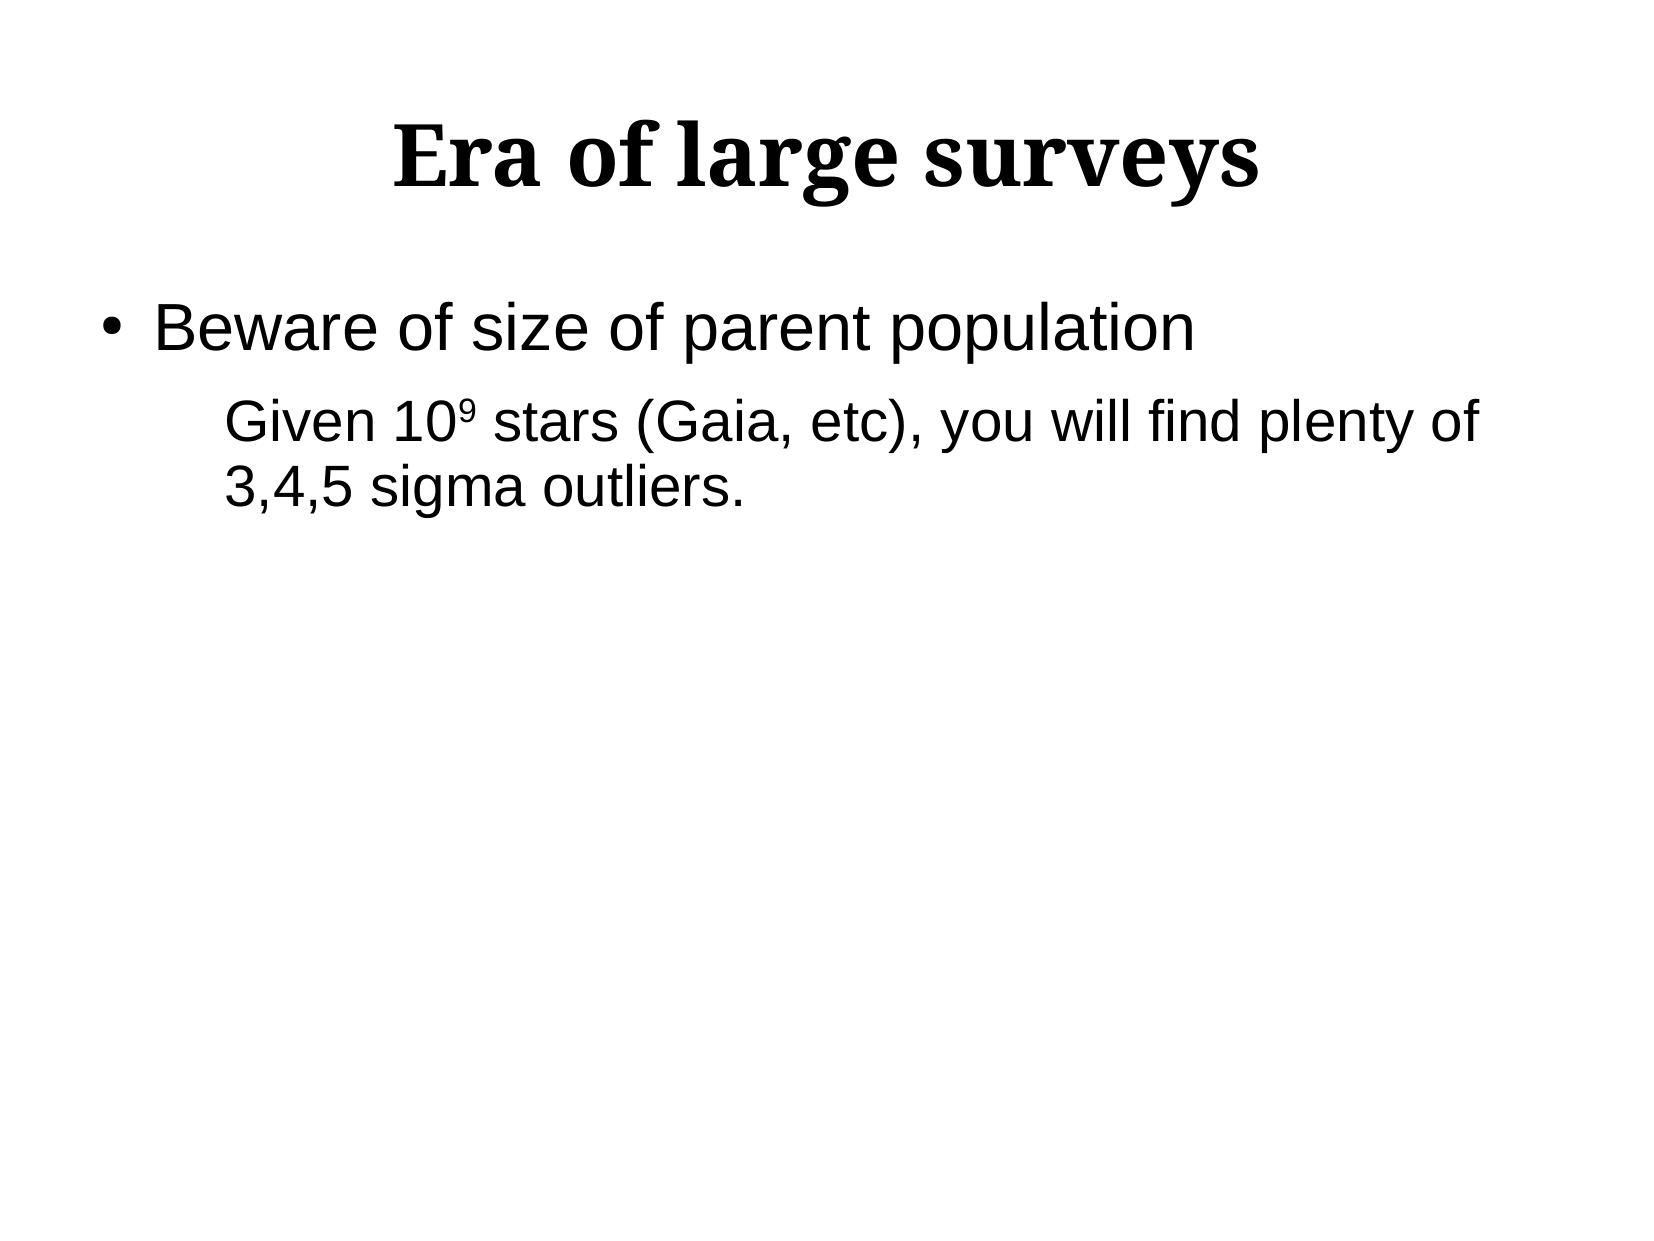

# Era of large surveys
Beware of size of parent population
Given 109 stars (Gaia, etc), you will find plenty of 3,4,5 sigma outliers.